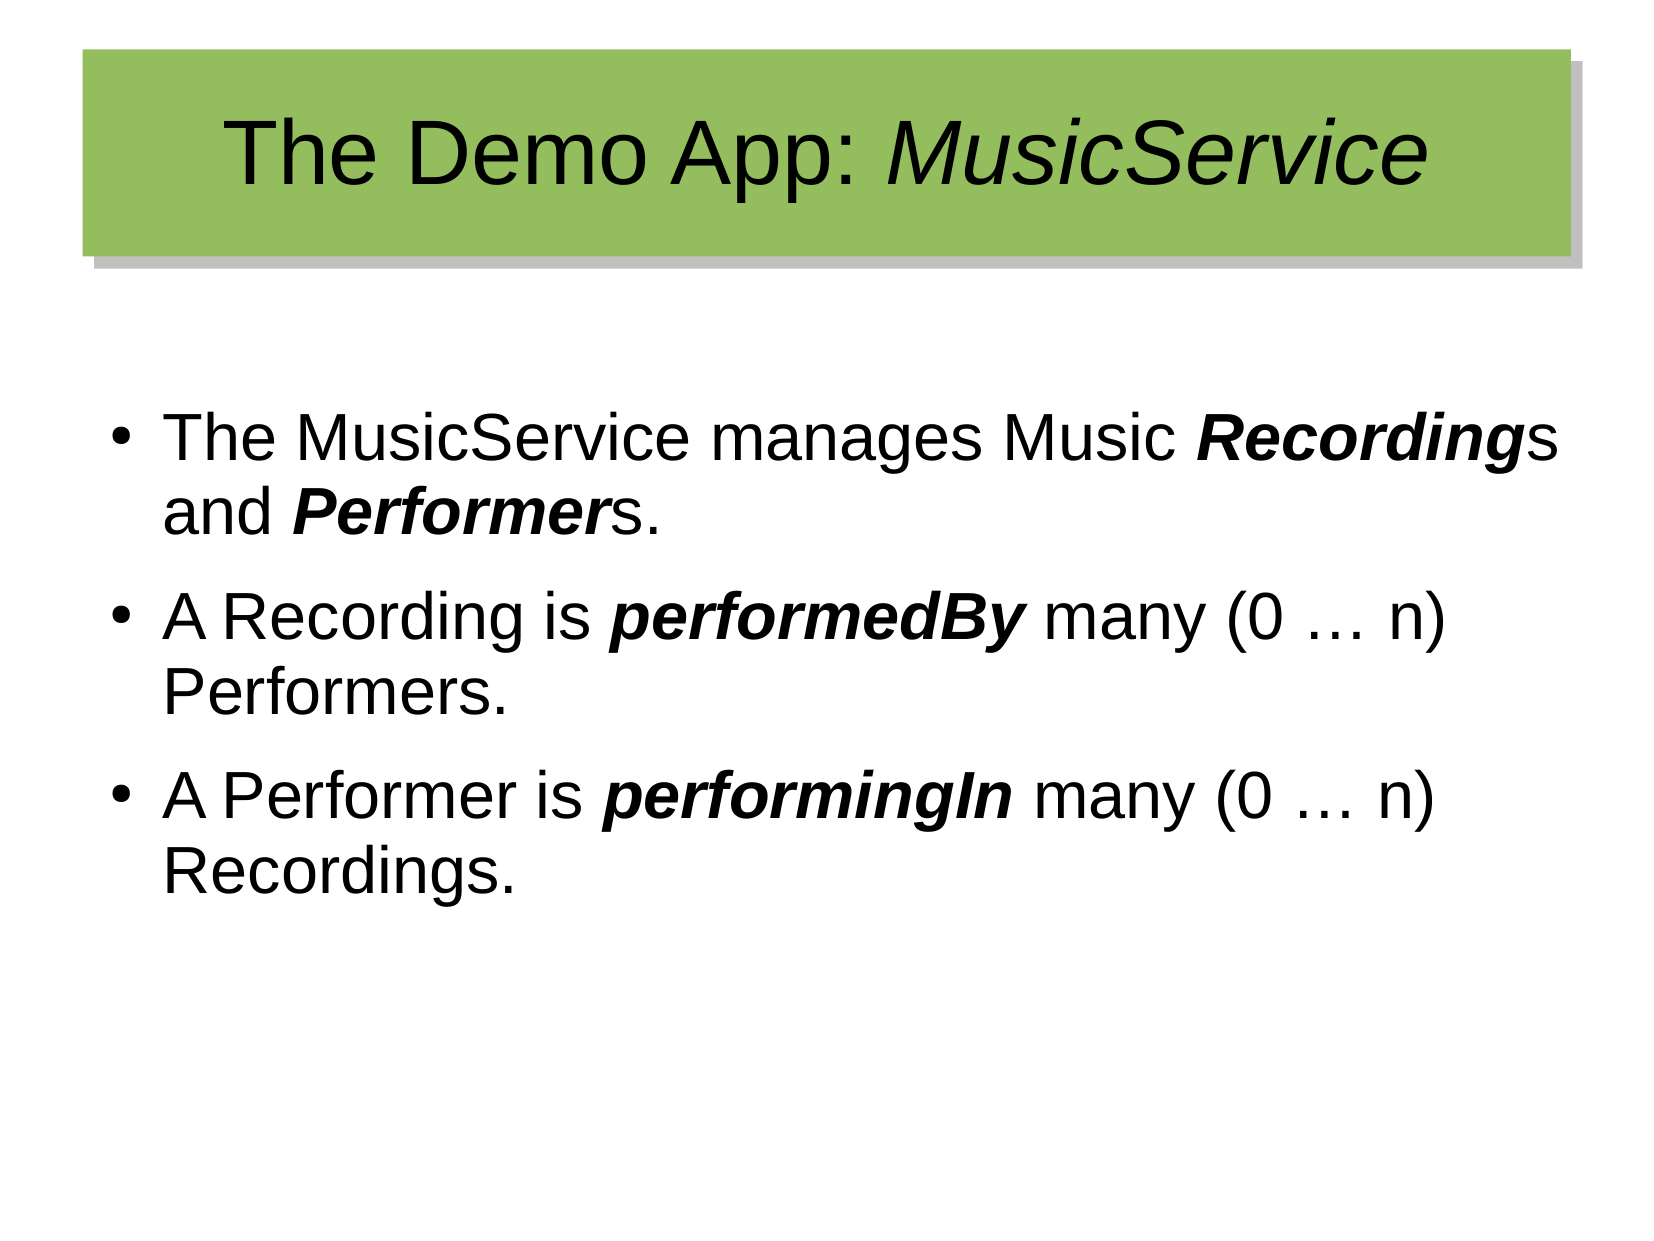

# The Demo App: MusicService
The MusicService manages Music Recordings and Performers.
A Recording is performedBy many (0 … n) Performers.
A Performer is performingIn many (0 … n) Recordings.